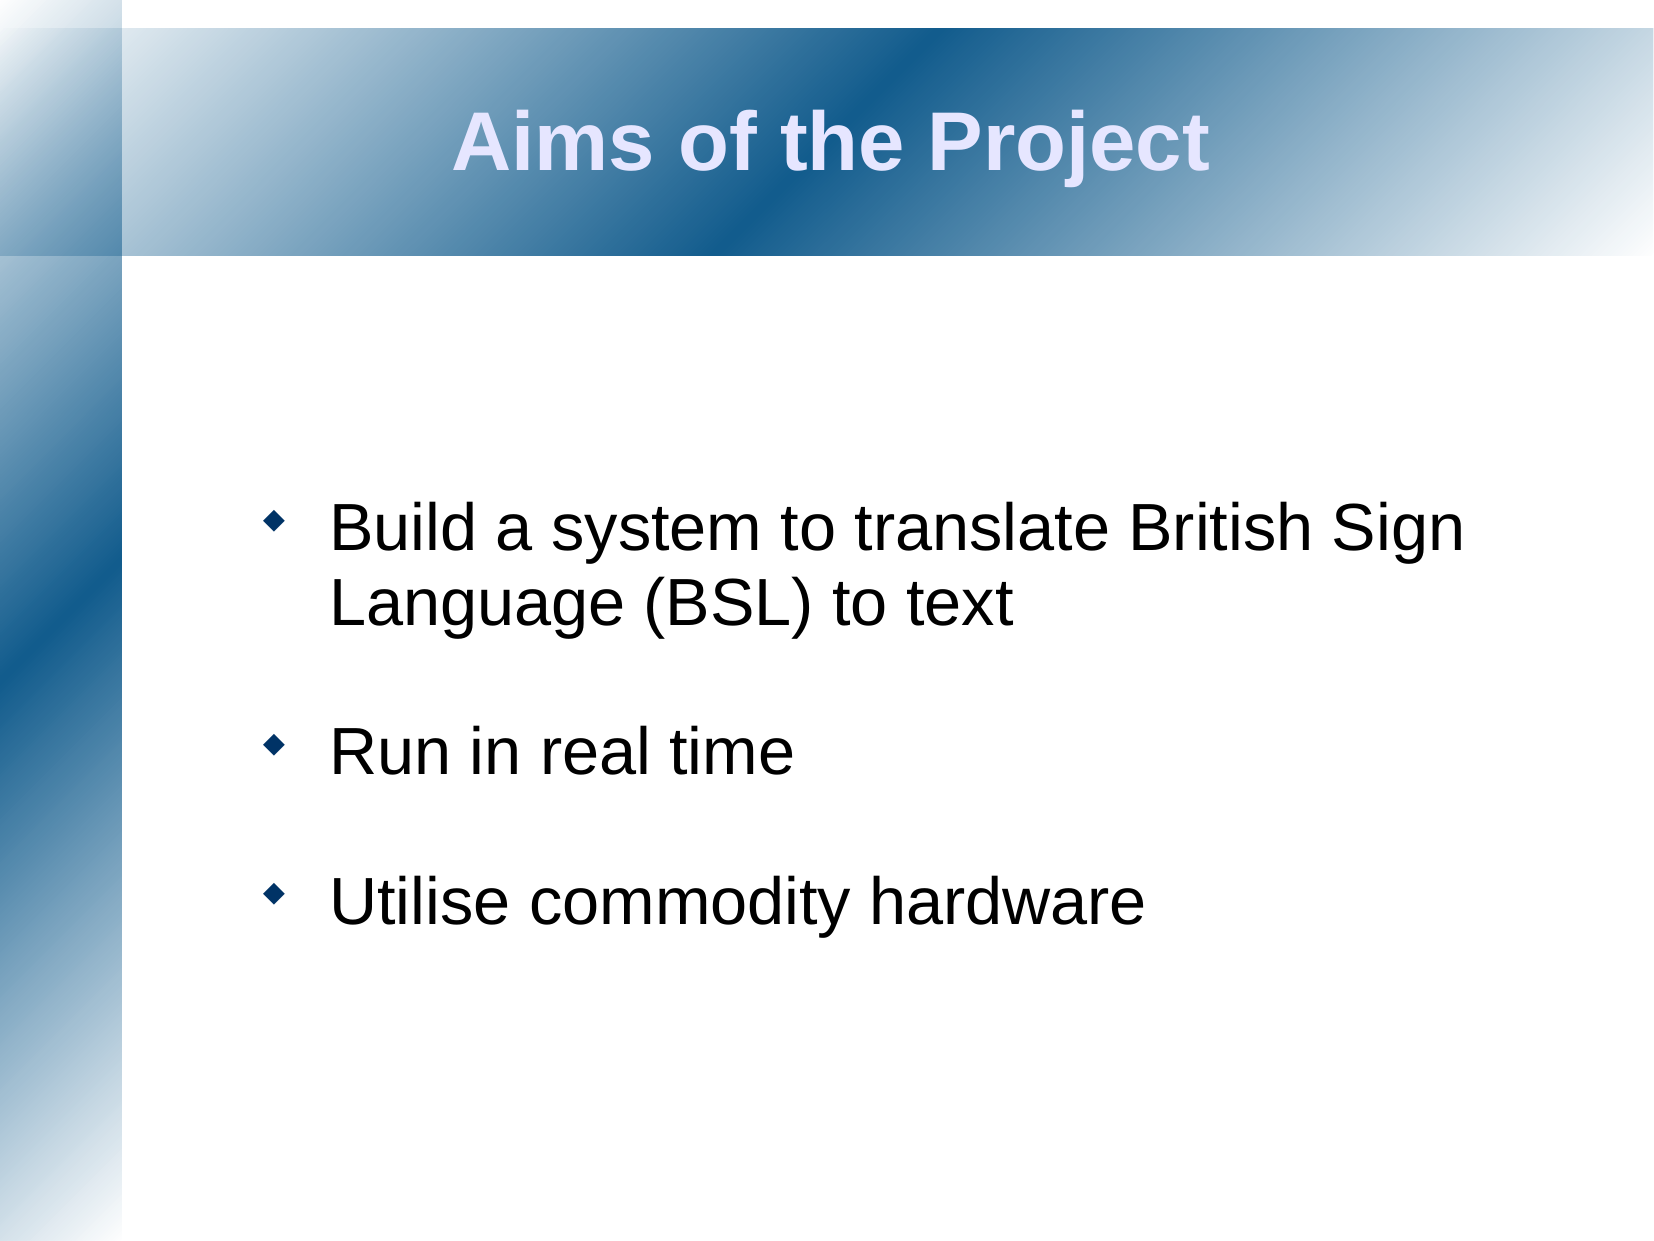

# Aims of the Project
Build a system to translate British Sign Language (BSL) to text
Run in real time
Utilise commodity hardware